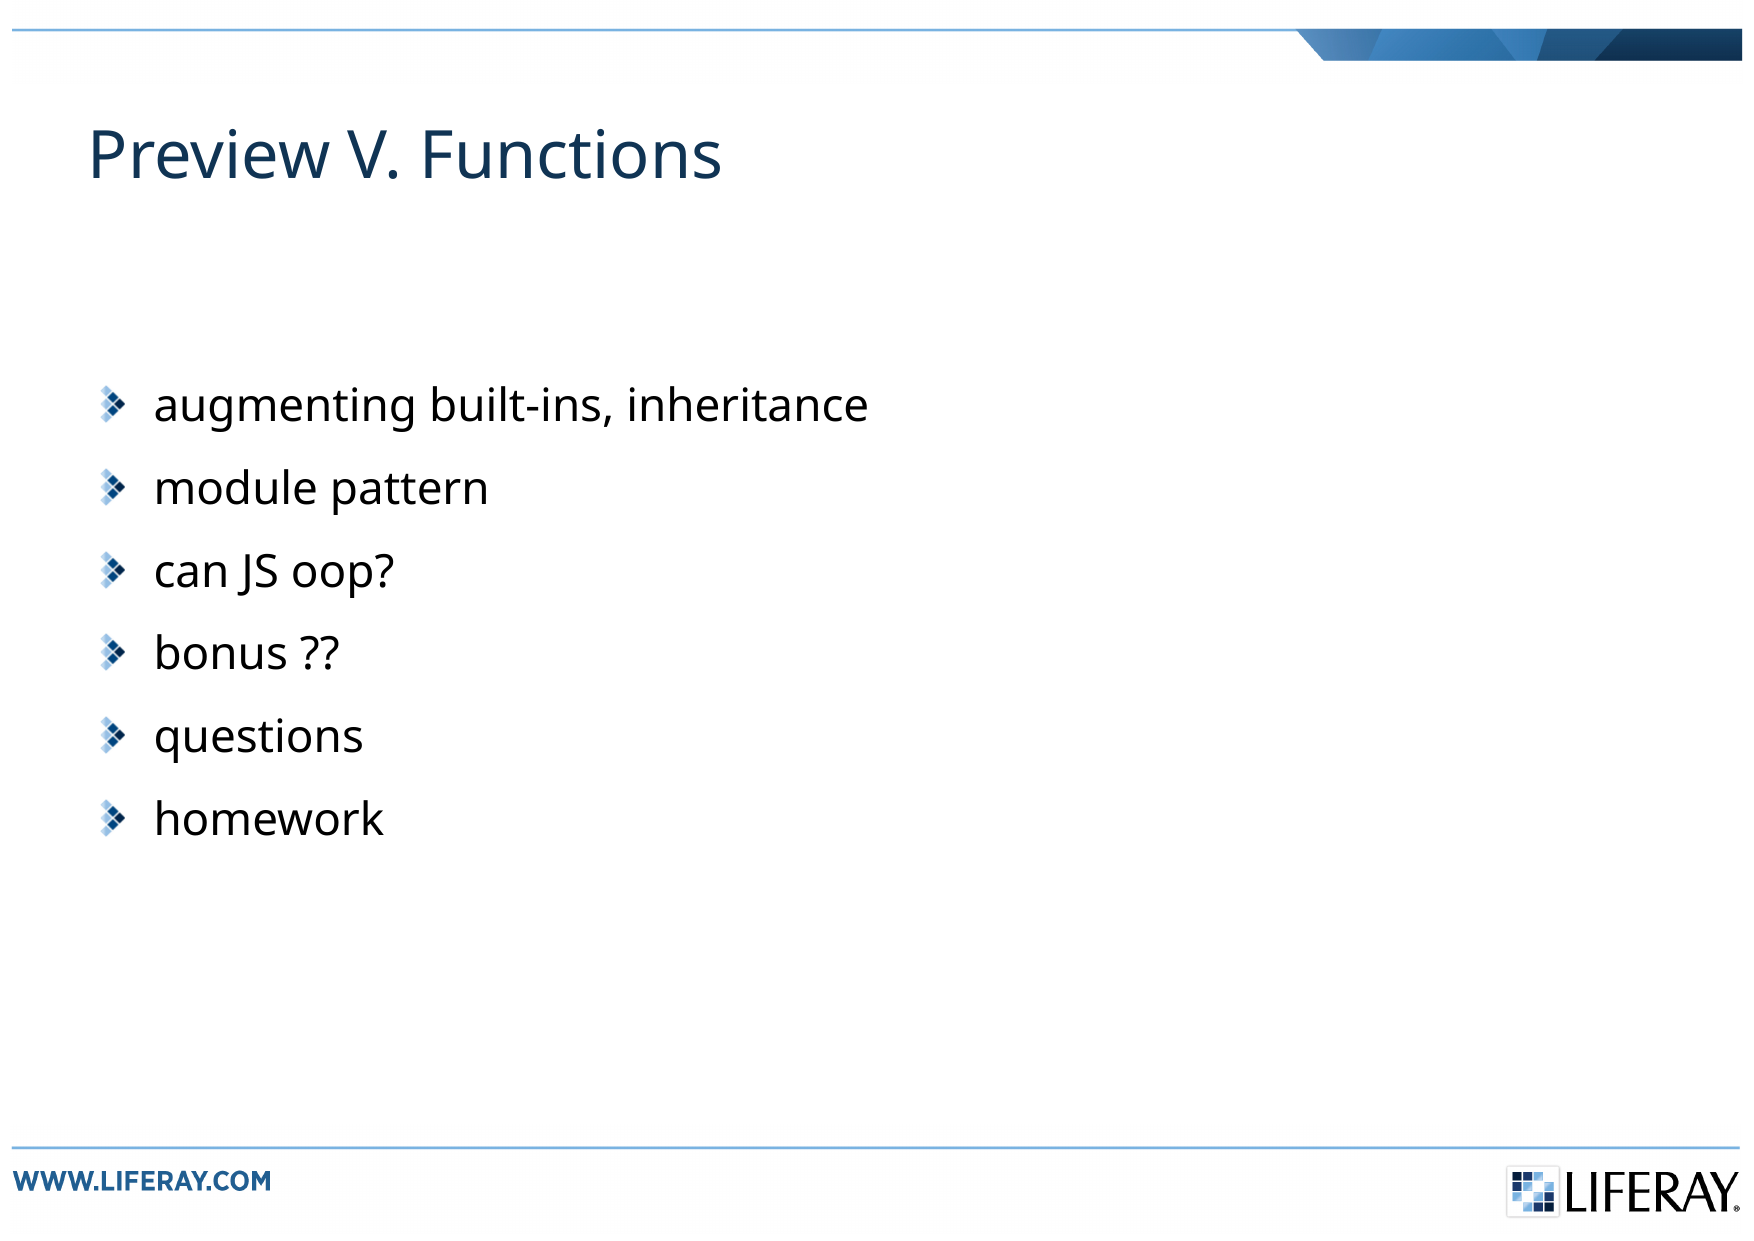

# Preview V. Functions
augmenting built-ins, inheritance
module pattern
can JS oop?
bonus ??
questions
homework